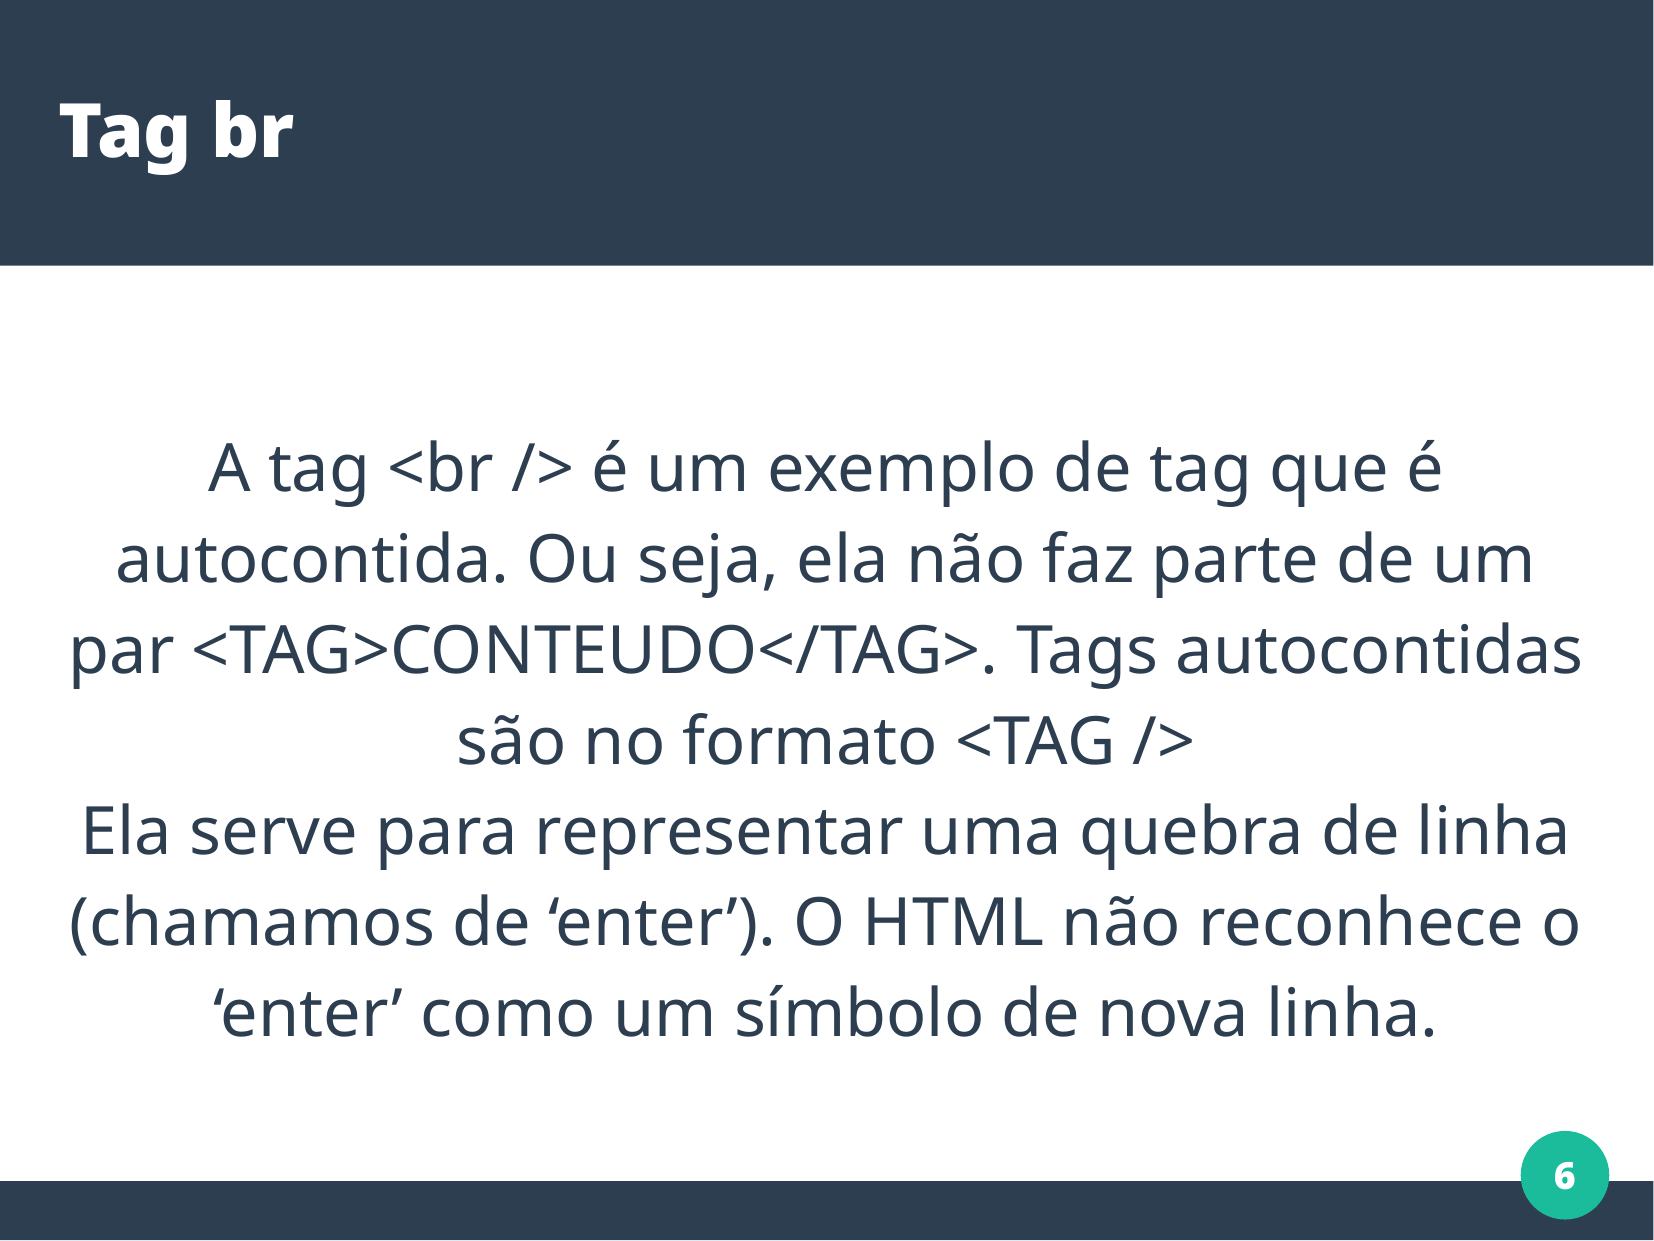

# Tag br
A tag <br /> é um exemplo de tag que é autocontida. Ou seja, ela não faz parte de um par <TAG>CONTEUDO</TAG>. Tags autocontidas são no formato <TAG />
Ela serve para representar uma quebra de linha (chamamos de ‘enter’). O HTML não reconhece o ‘enter’ como um símbolo de nova linha.
6